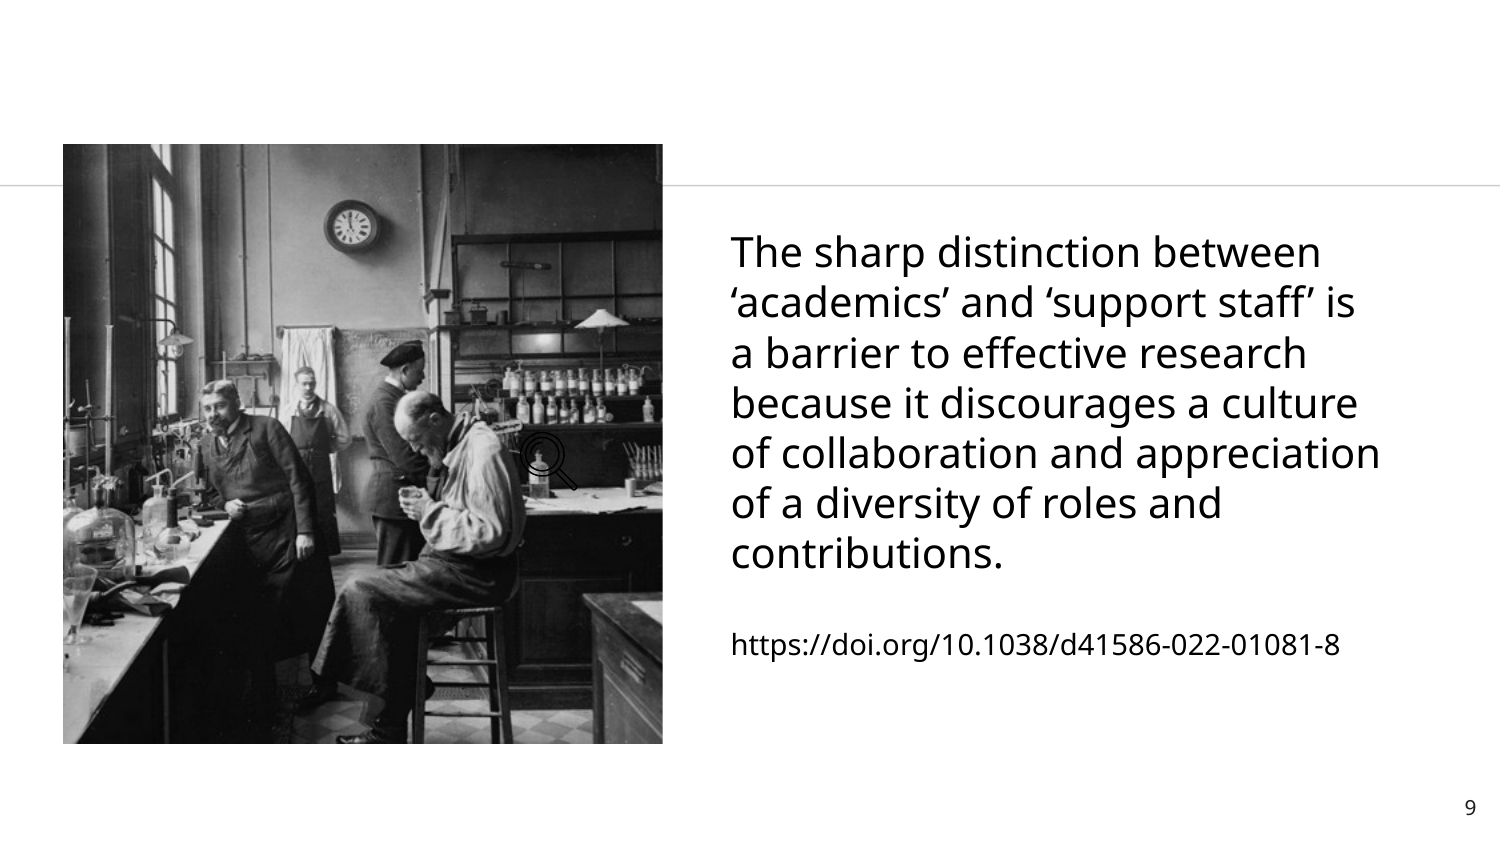

# The sharp distinction between ‘academics’ and ‘support staff’ is a barrier to effective research because it discourages a culture of collaboration and appreciation of a diversity of roles and contributions.
https://doi.org/10.1038/d41586-022-01081-8